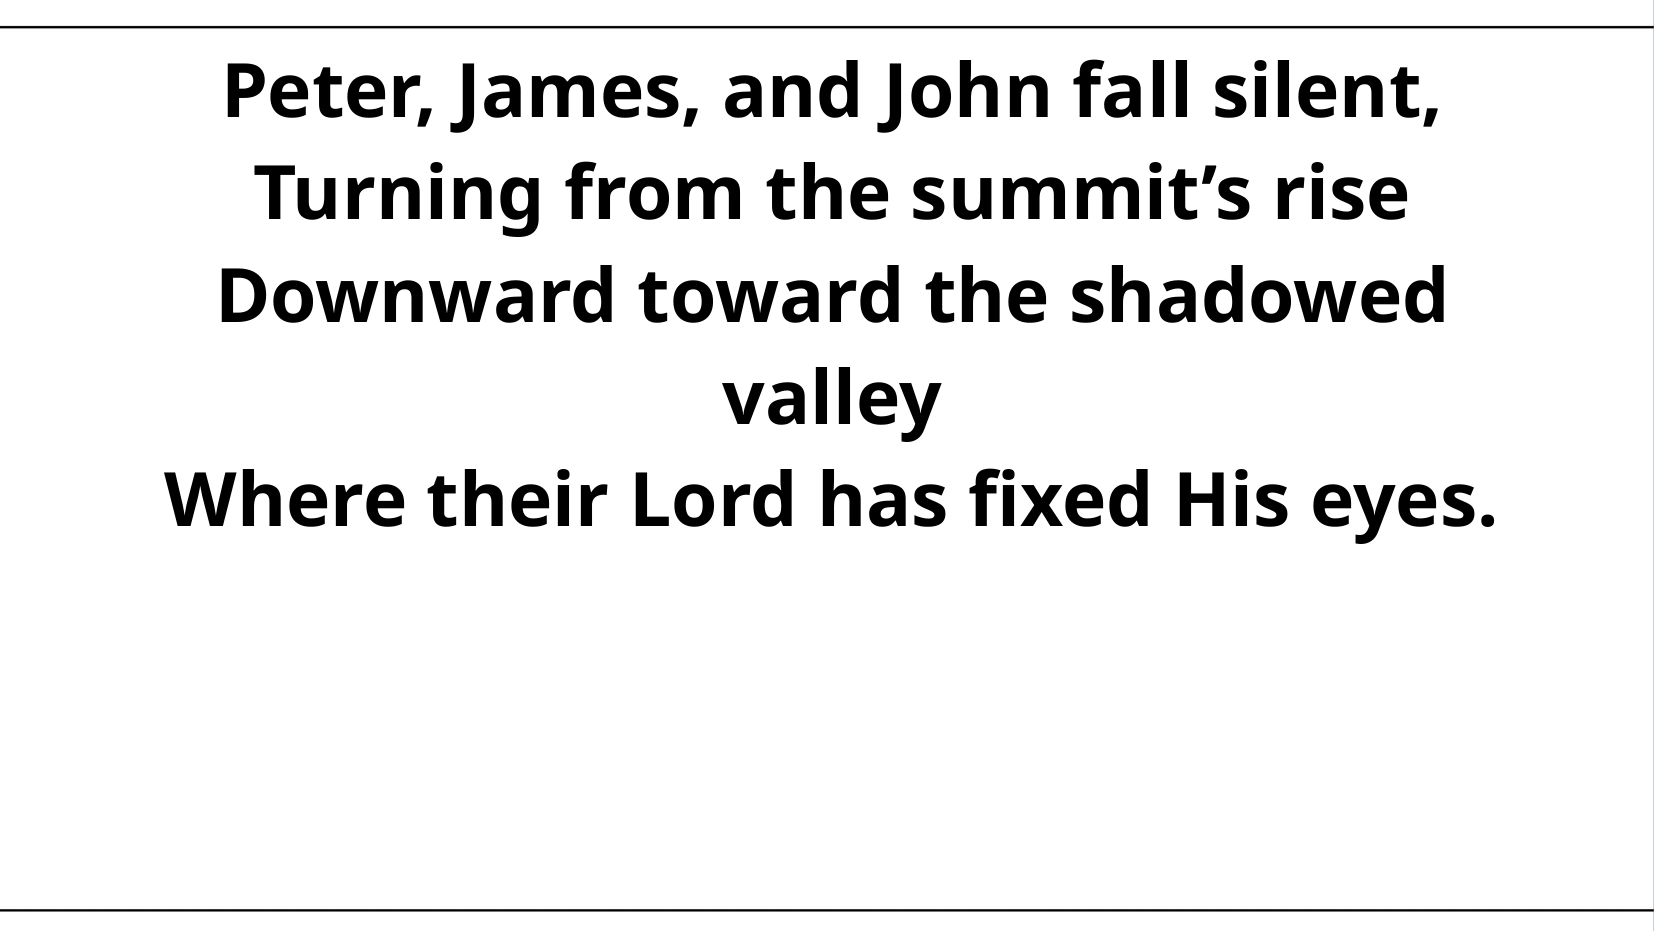

Peter, James, and John fall silent,
Turning from the summit’s rise
Downward toward the shadowed valley
Where their Lord has fixed His eyes.